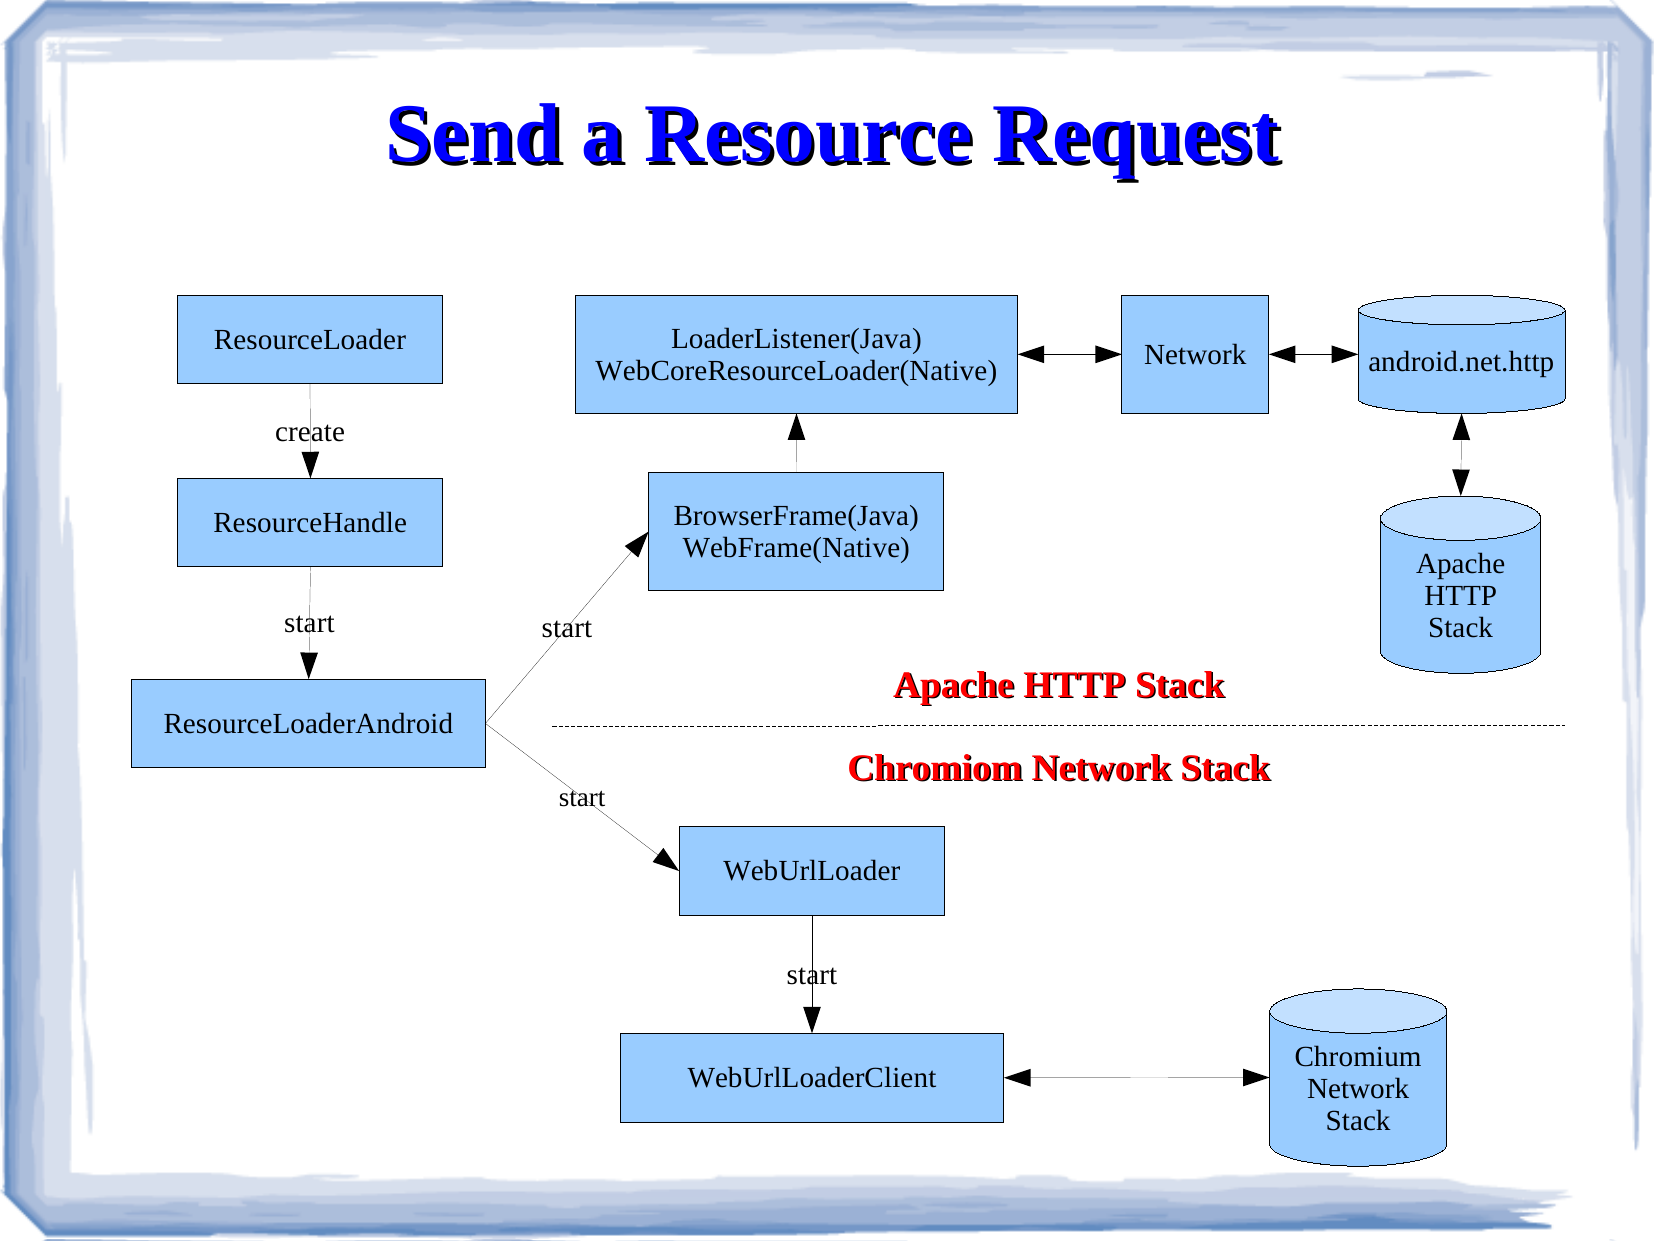

# Send a Resource Request
ResourceLoader
LoaderListener(Java)
WebCoreResourceLoader(Native)
Network
android.net.http
BrowserFrame(Java)
WebFrame(Native)
ResourceHandle
Apache
HTTP
Stack
ResourceLoaderAndroid
WebUrlLoader
Chromium
Network
Stack
WebUrlLoaderClient